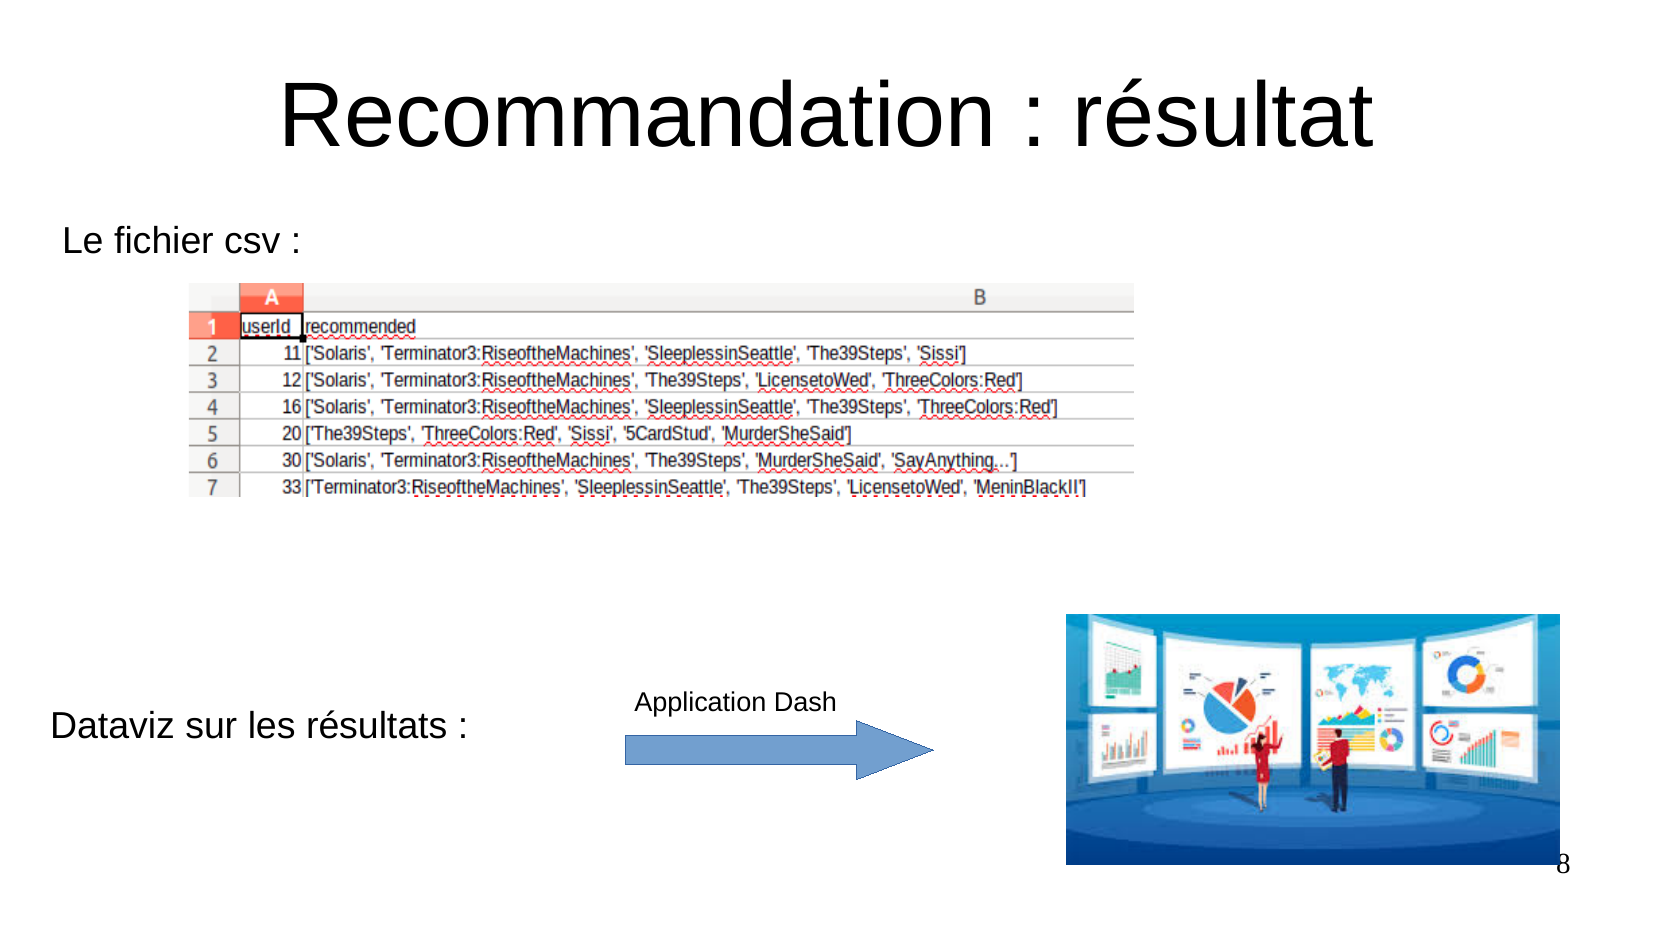

# Recommandation : résultat
Le fichier csv :
Application Dash
Dataviz sur les résultats :
8